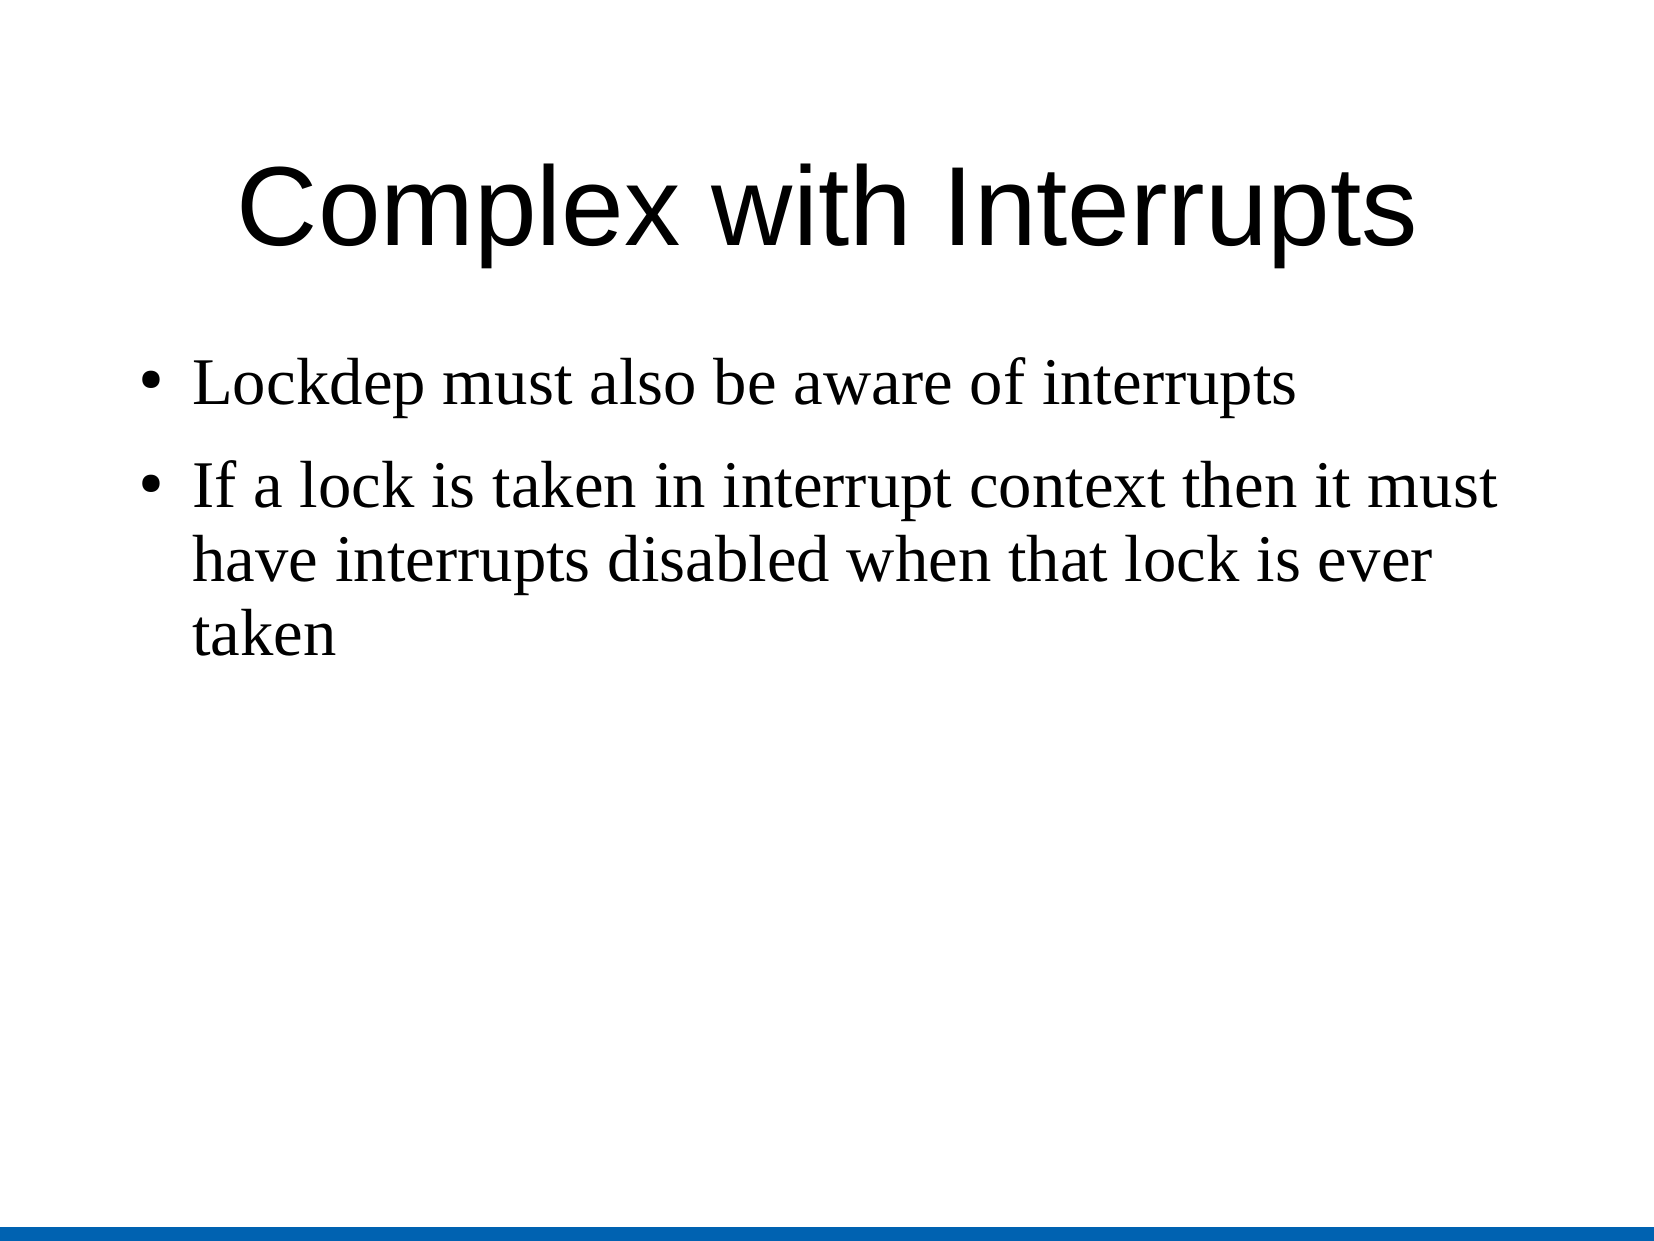

# Complex with Interrupts
Lockdep must also be aware of interrupts
If a lock is taken in interrupt context then it must have interrupts disabled when that lock is ever taken